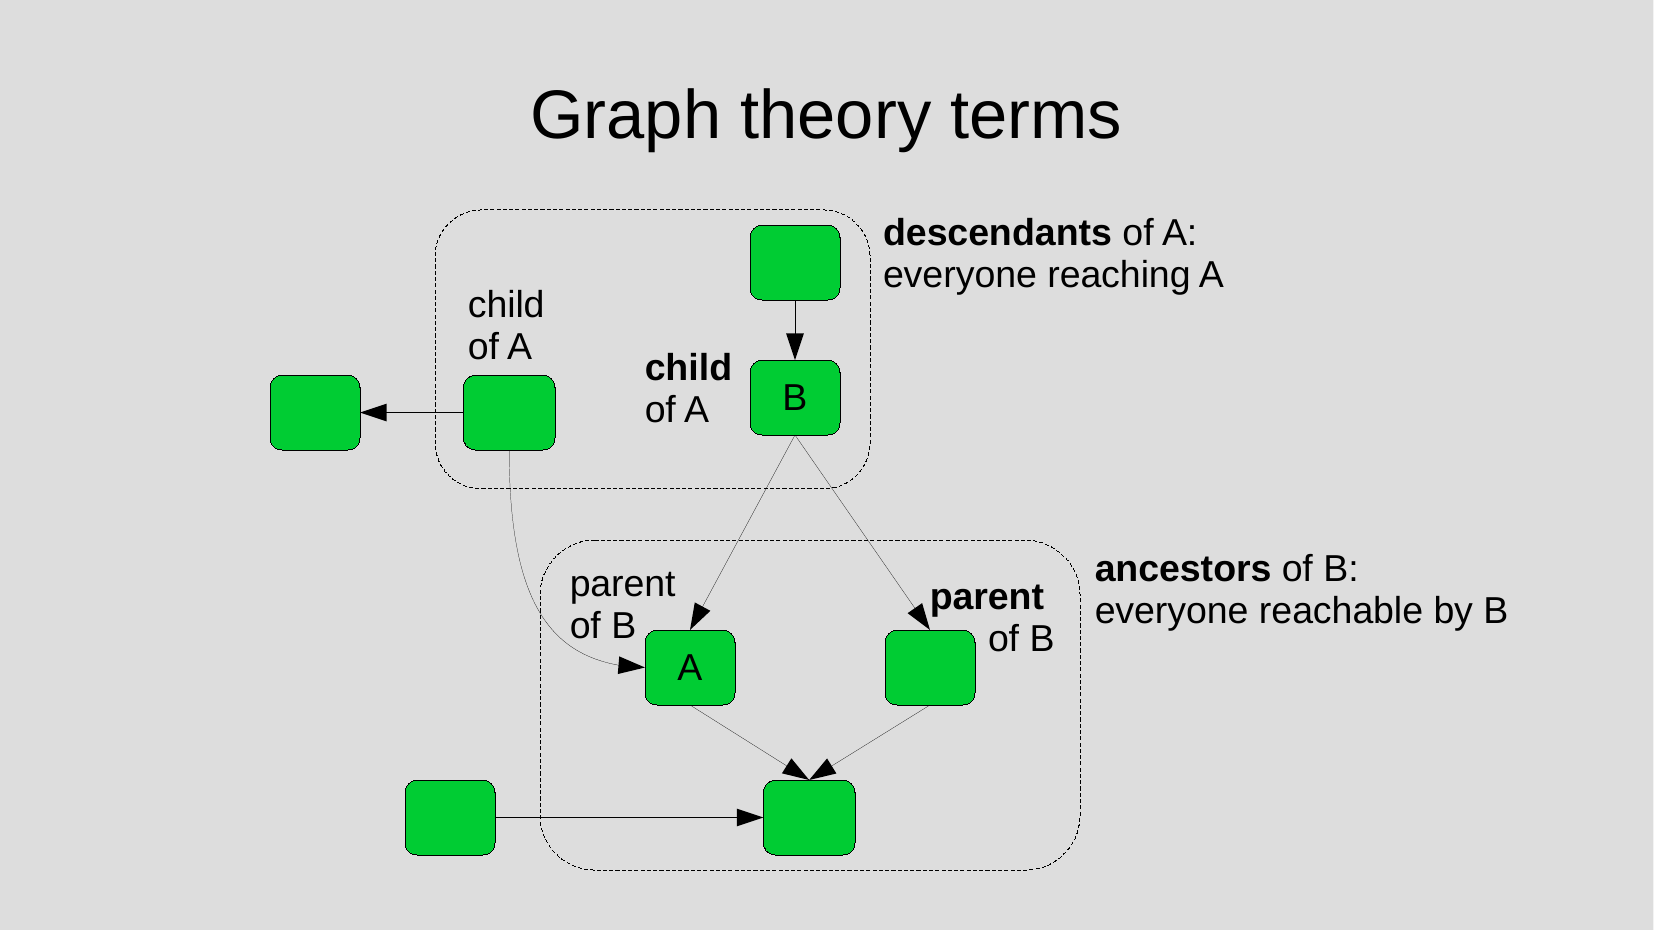

# Graph theory terms
descendants of A:
everyone reaching A
child
of A
child
of A
B
ancestors of B:
everyone reachable by B
parent
of B
parent
of B
A